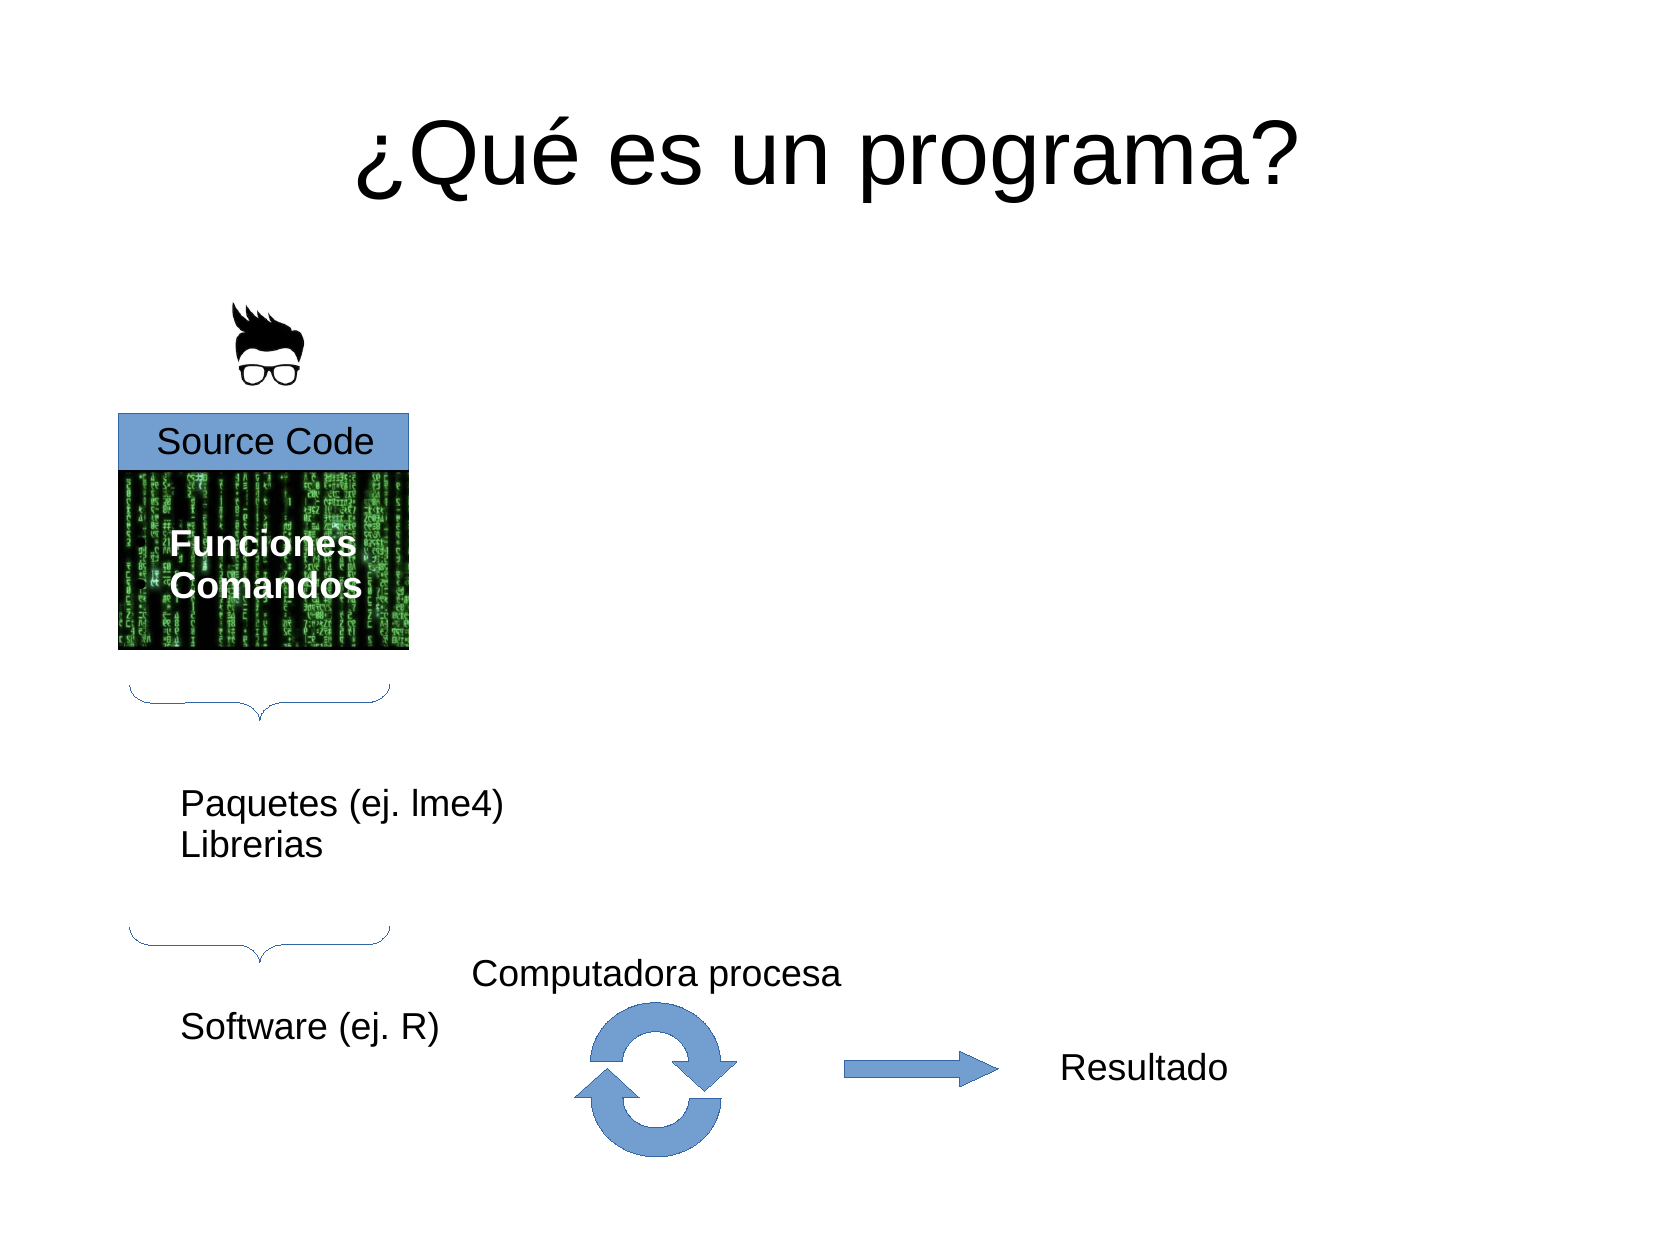

# ¿Qué es un programa?
Source Code
Source code
Funciones
Comandos
Paquetes (ej. lme4)
Librerias
Computadora procesa
Software (ej. R)
Resultado
Un software que es ejecutado en una computadora y realiza alguna función determinada
mediante un proceso.
		El software contiene código escrito que instruye a la computadora sobre que hacer
			El código tiene funciones y comandos escritos por el programador que en
			conjunto reciben el nombre de source code.